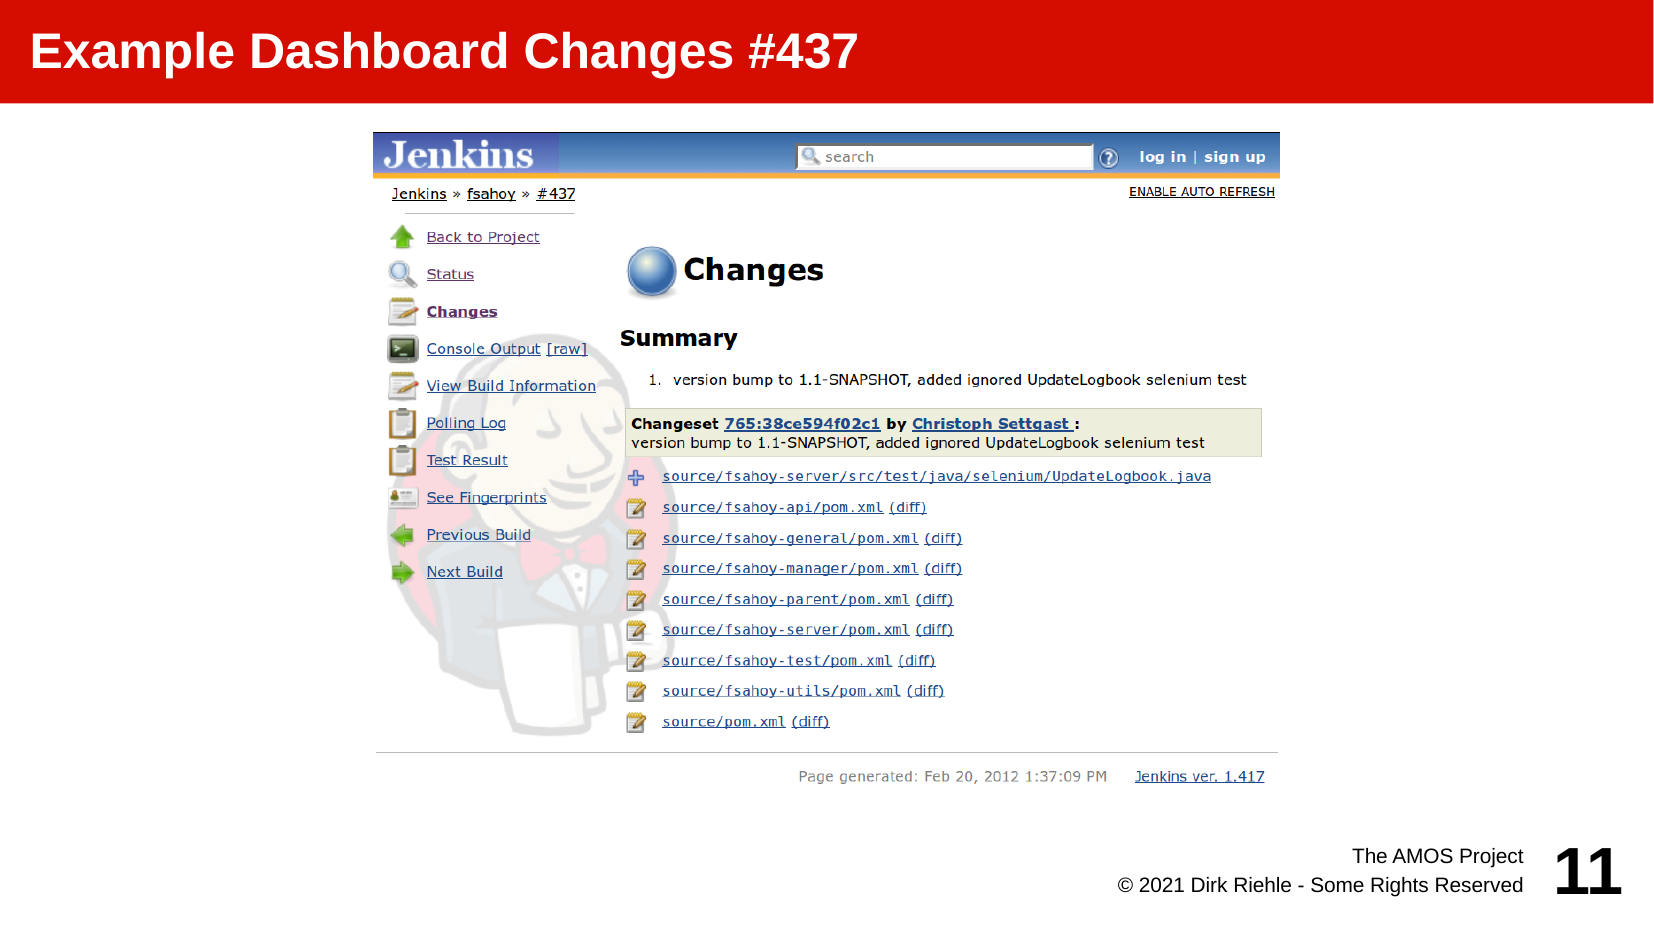

# Example Dashboard Changes #437
The AMOS Project
11
© 2021 Dirk Riehle - Some Rights Reserved